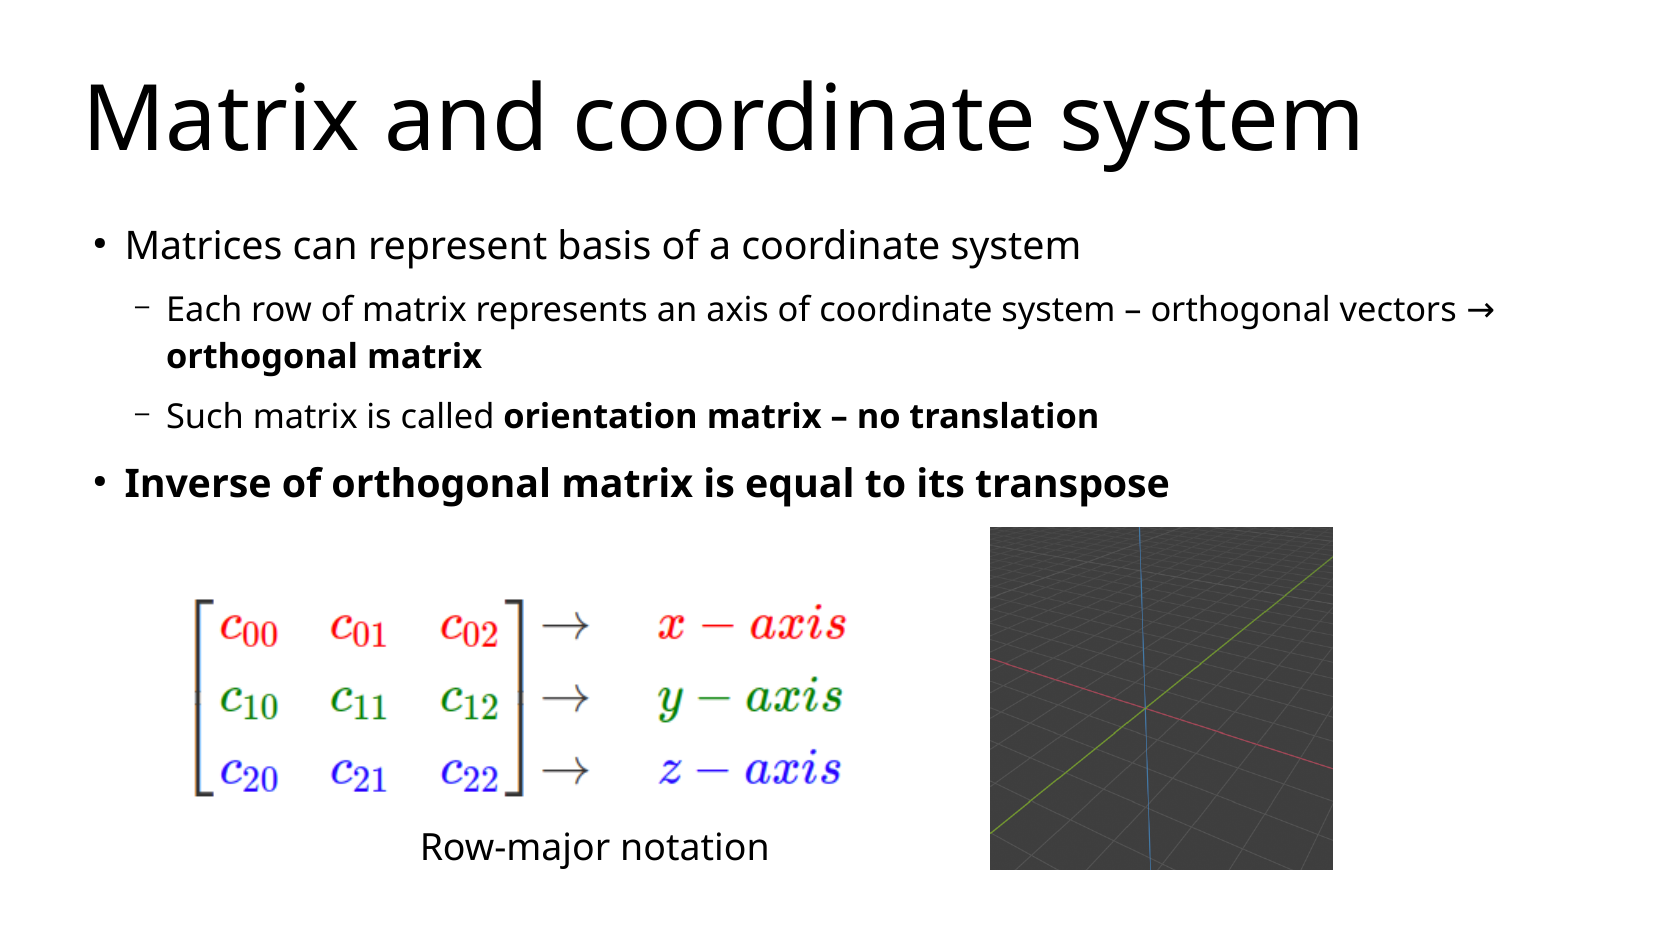

# Matrix and coordinate system
Matrices can represent basis of a coordinate system
Each row of matrix represents an axis of coordinate system – orthogonal vectors → orthogonal matrix
Such matrix is called orientation matrix – no translation
Inverse of orthogonal matrix is equal to its transpose
Row-major notation